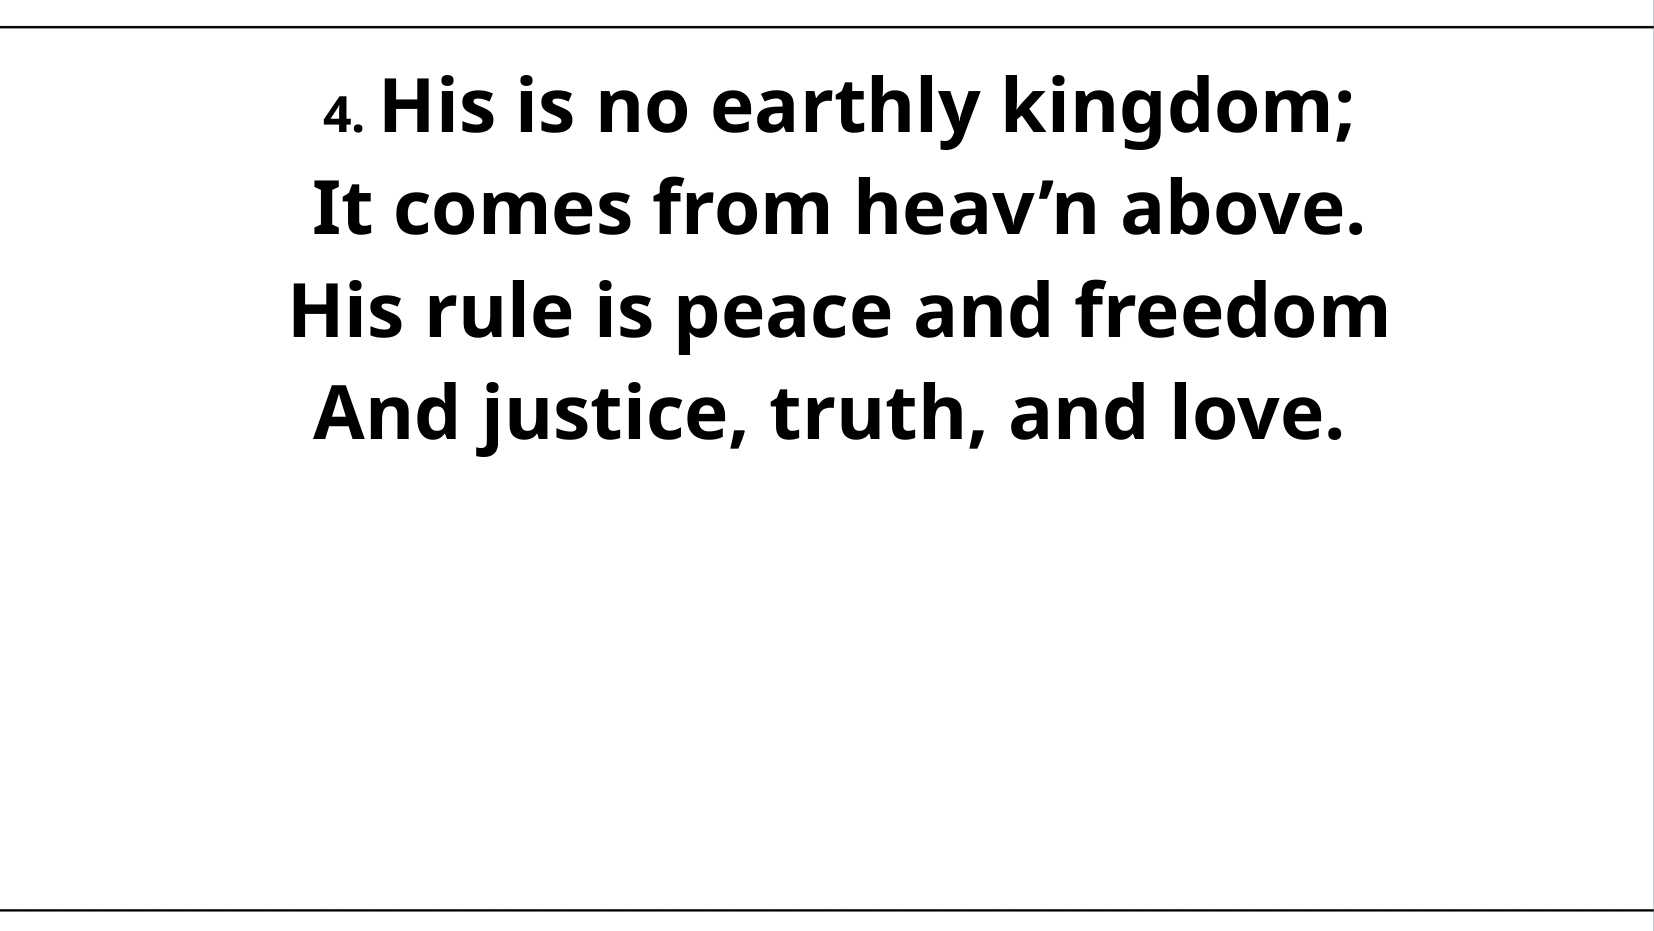

4. His is no earthly kingdom;
It comes from heav’n above.
His rule is peace and freedom
And justice, truth, and love.